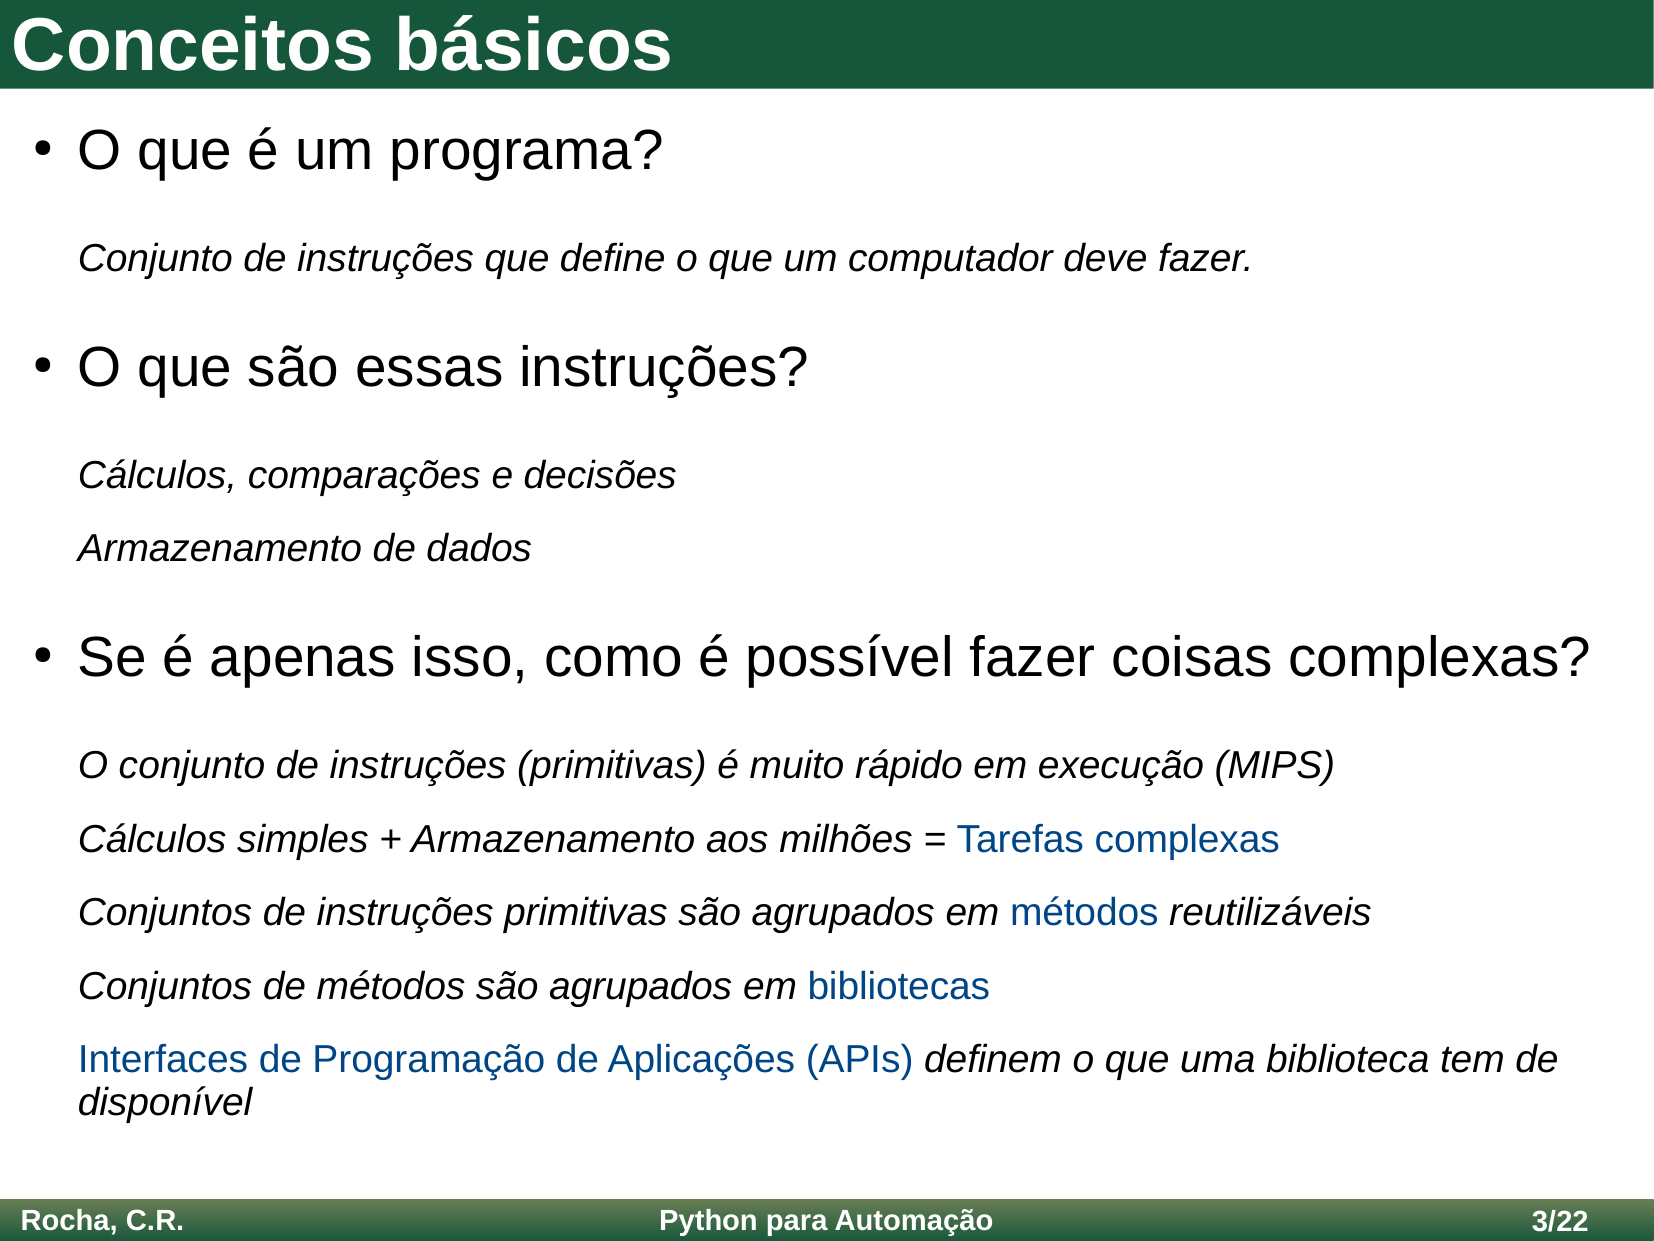

# Conceitos básicos
O que é um programa?
Conjunto de instruções que define o que um computador deve fazer.
O que são essas instruções?
Cálculos, comparações e decisões
Armazenamento de dados
Se é apenas isso, como é possível fazer coisas complexas?
O conjunto de instruções (primitivas) é muito rápido em execução (MIPS)
Cálculos simples + Armazenamento aos milhões = Tarefas complexas
Conjuntos de instruções primitivas são agrupados em métodos reutilizáveis
Conjuntos de métodos são agrupados em bibliotecas
Interfaces de Programação de Aplicações (APIs) definem o que uma biblioteca tem de disponível